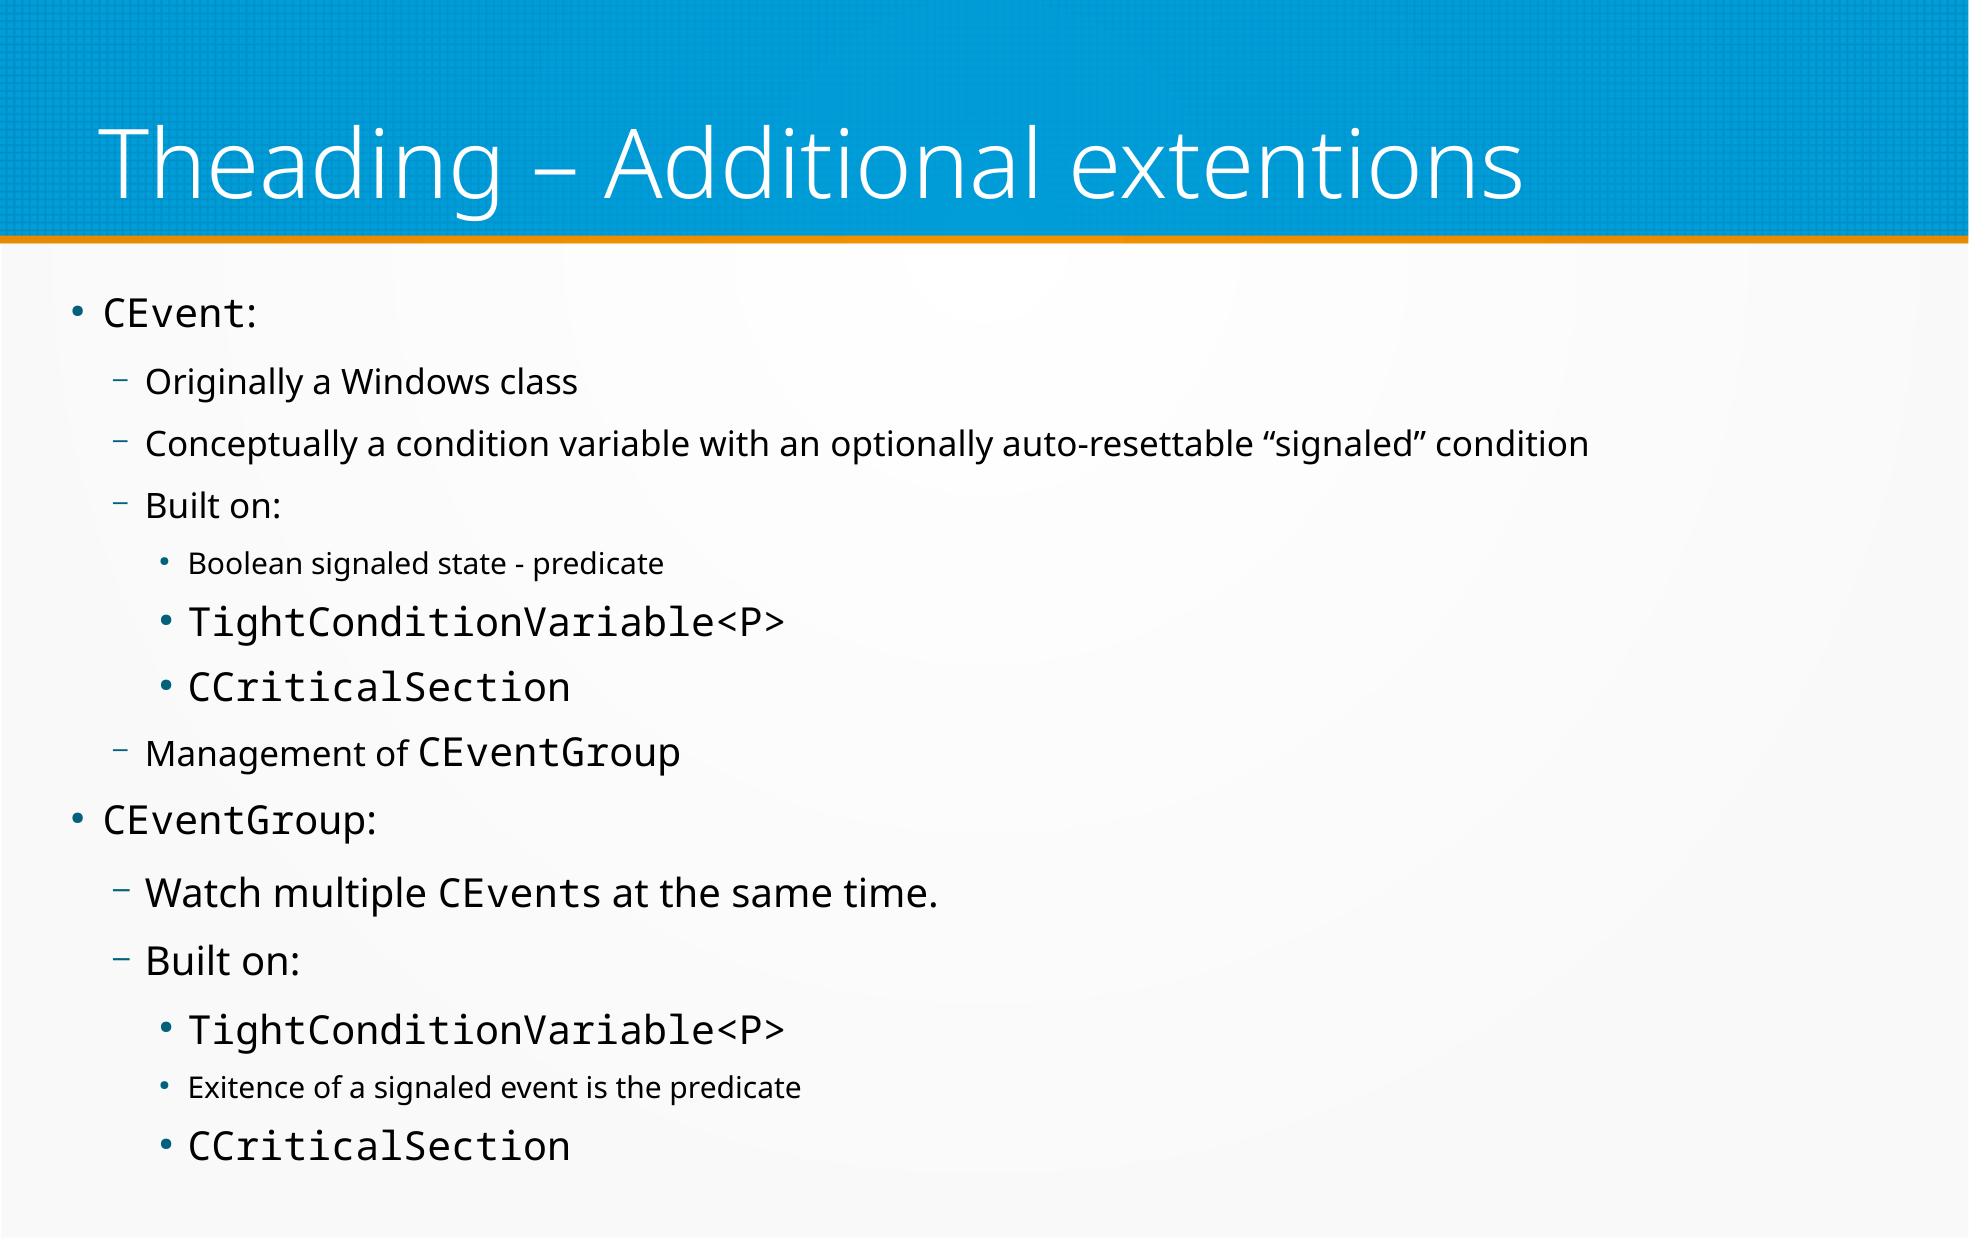

# Theading – Additional extentions
CEvent:
Originally a Windows class
Conceptually a condition variable with an optionally auto-resettable “signaled” condition
Built on:
Boolean signaled state - predicate
TightConditionVariable<P>
CCriticalSection
Management of CEventGroup
CEventGroup:
Watch multiple CEvents at the same time.
Built on:
TightConditionVariable<P>
Exitence of a signaled event is the predicate
CCriticalSection